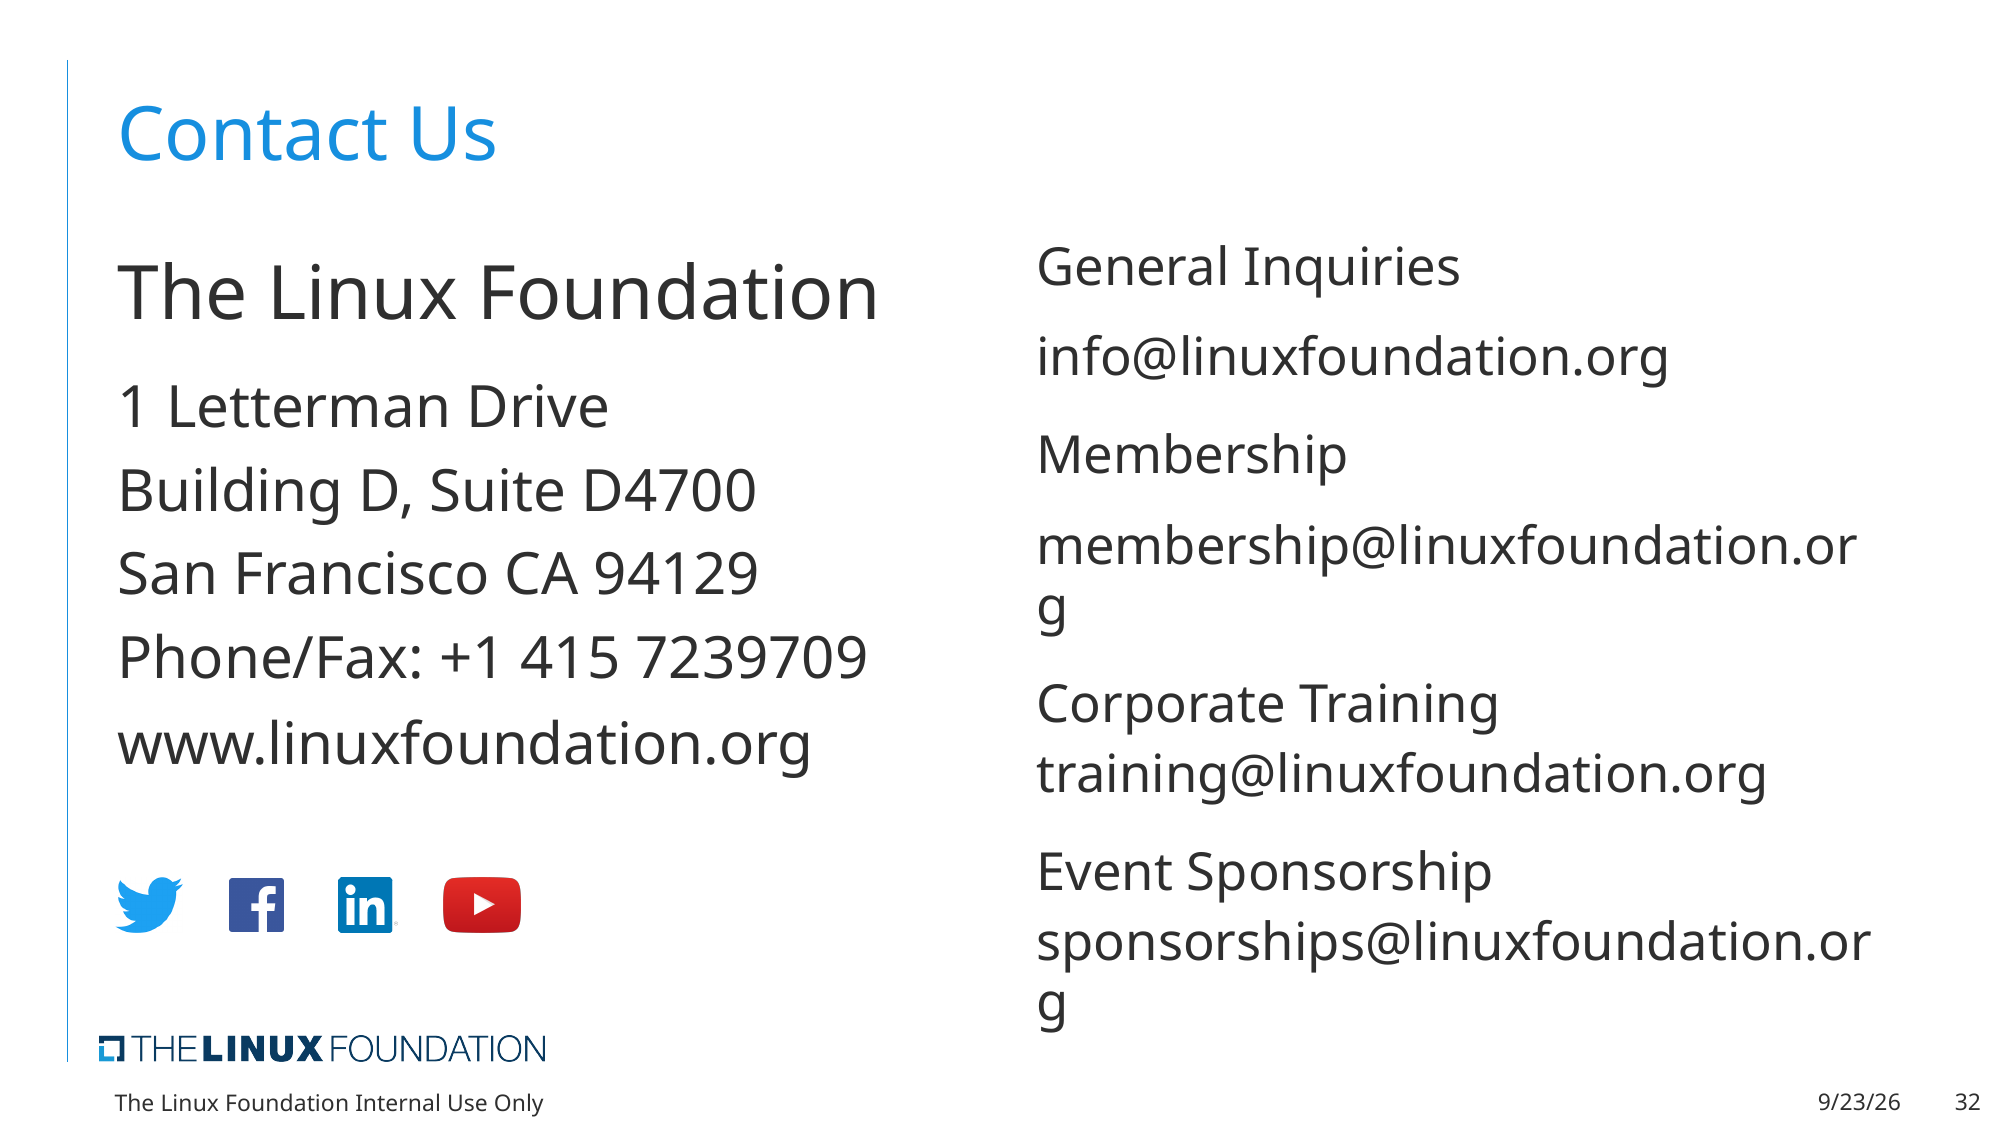

# Contact Us
The Linux Foundation
1 Letterman Drive
Building D, Suite D4700
San Francisco CA 94129
Phone/Fax: +1 415 7239709
www.linuxfoundation.org
General Inquiries
info@linuxfoundation.org
Membership
membership@linuxfoundation.org
Corporate Training
training@linuxfoundation.org
Event Sponsorship
sponsorships@linuxfoundation.org
The Linux Foundation Internal Use Only